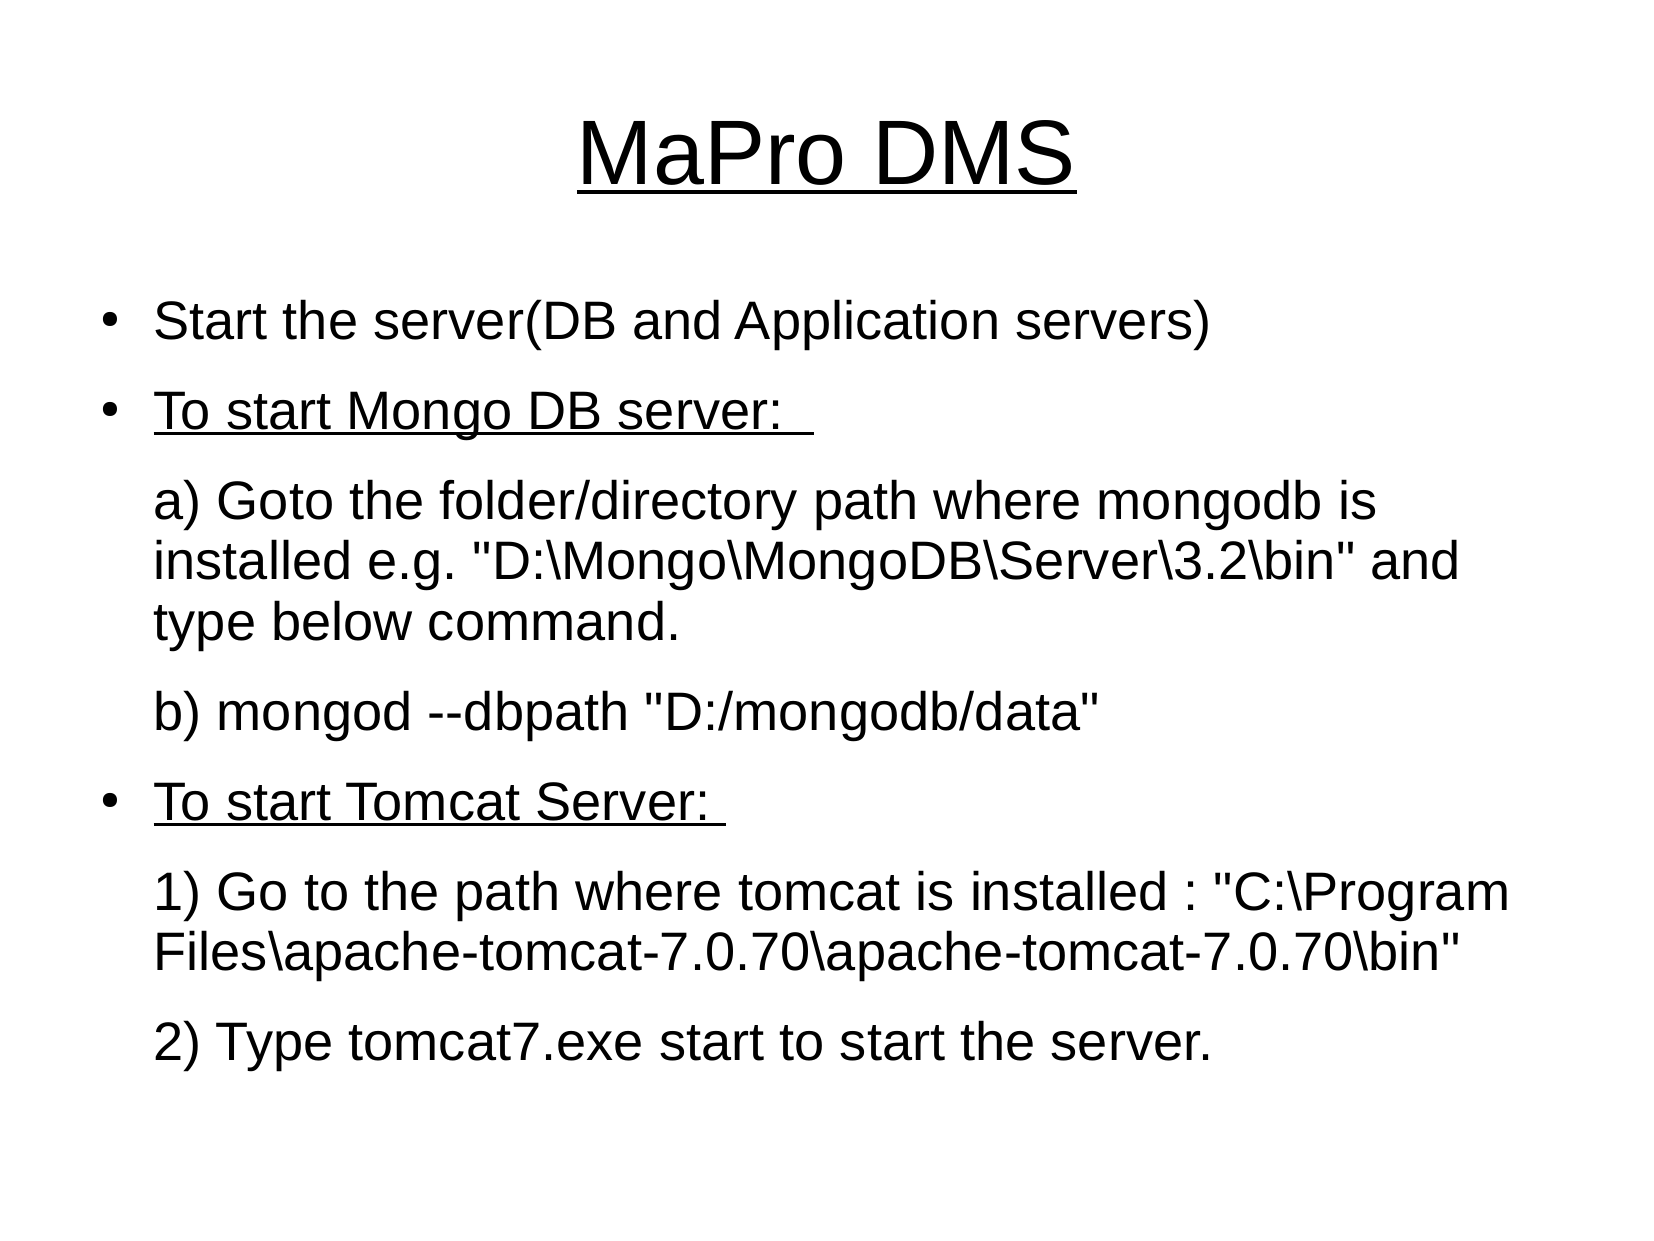

# MaPro DMS
Start the server(DB and Application servers)
To start Mongo DB server:
a) Goto the folder/directory path where mongodb is installed e.g. "D:\Mongo\MongoDB\Server\3.2\bin" and type below command.
b) mongod --dbpath "D:/mongodb/data"
To start Tomcat Server:
1) Go to the path where tomcat is installed : "C:\Program Files\apache-tomcat-7.0.70\apache-tomcat-7.0.70\bin"
2) Type tomcat7.exe start to start the server.